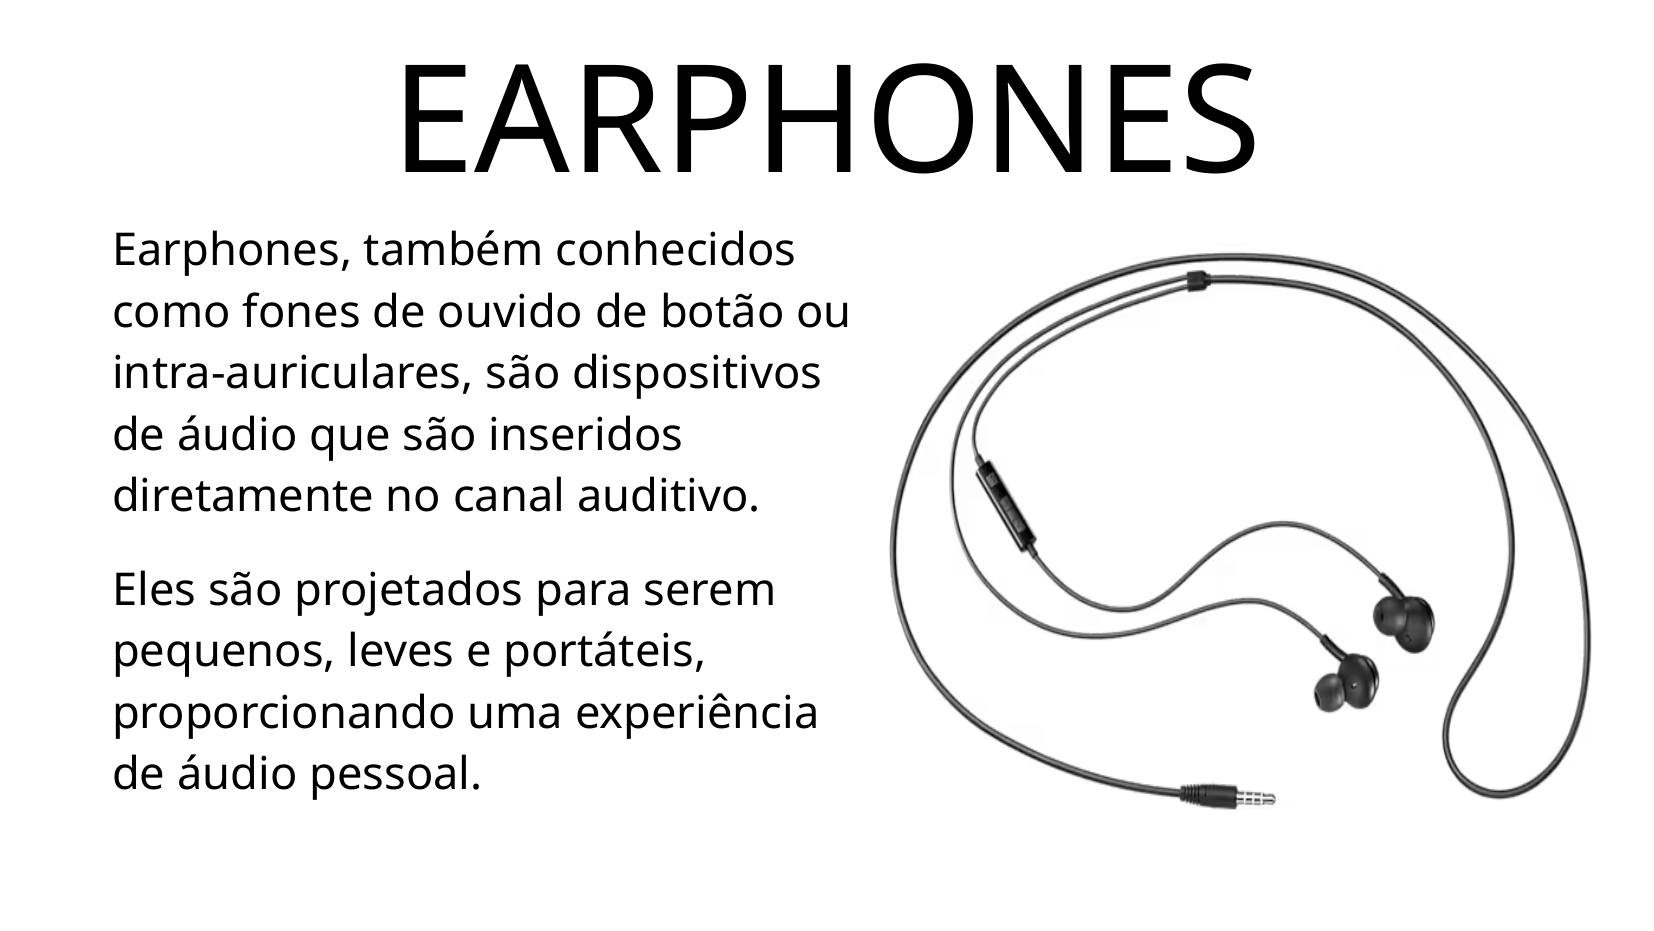

# EARPHONES
Earphones, também conhecidos como fones de ouvido de botão ou intra-auriculares, são dispositivos de áudio que são inseridos diretamente no canal auditivo.
Eles são projetados para serem pequenos, leves e portáteis, proporcionando uma experiência de áudio pessoal.